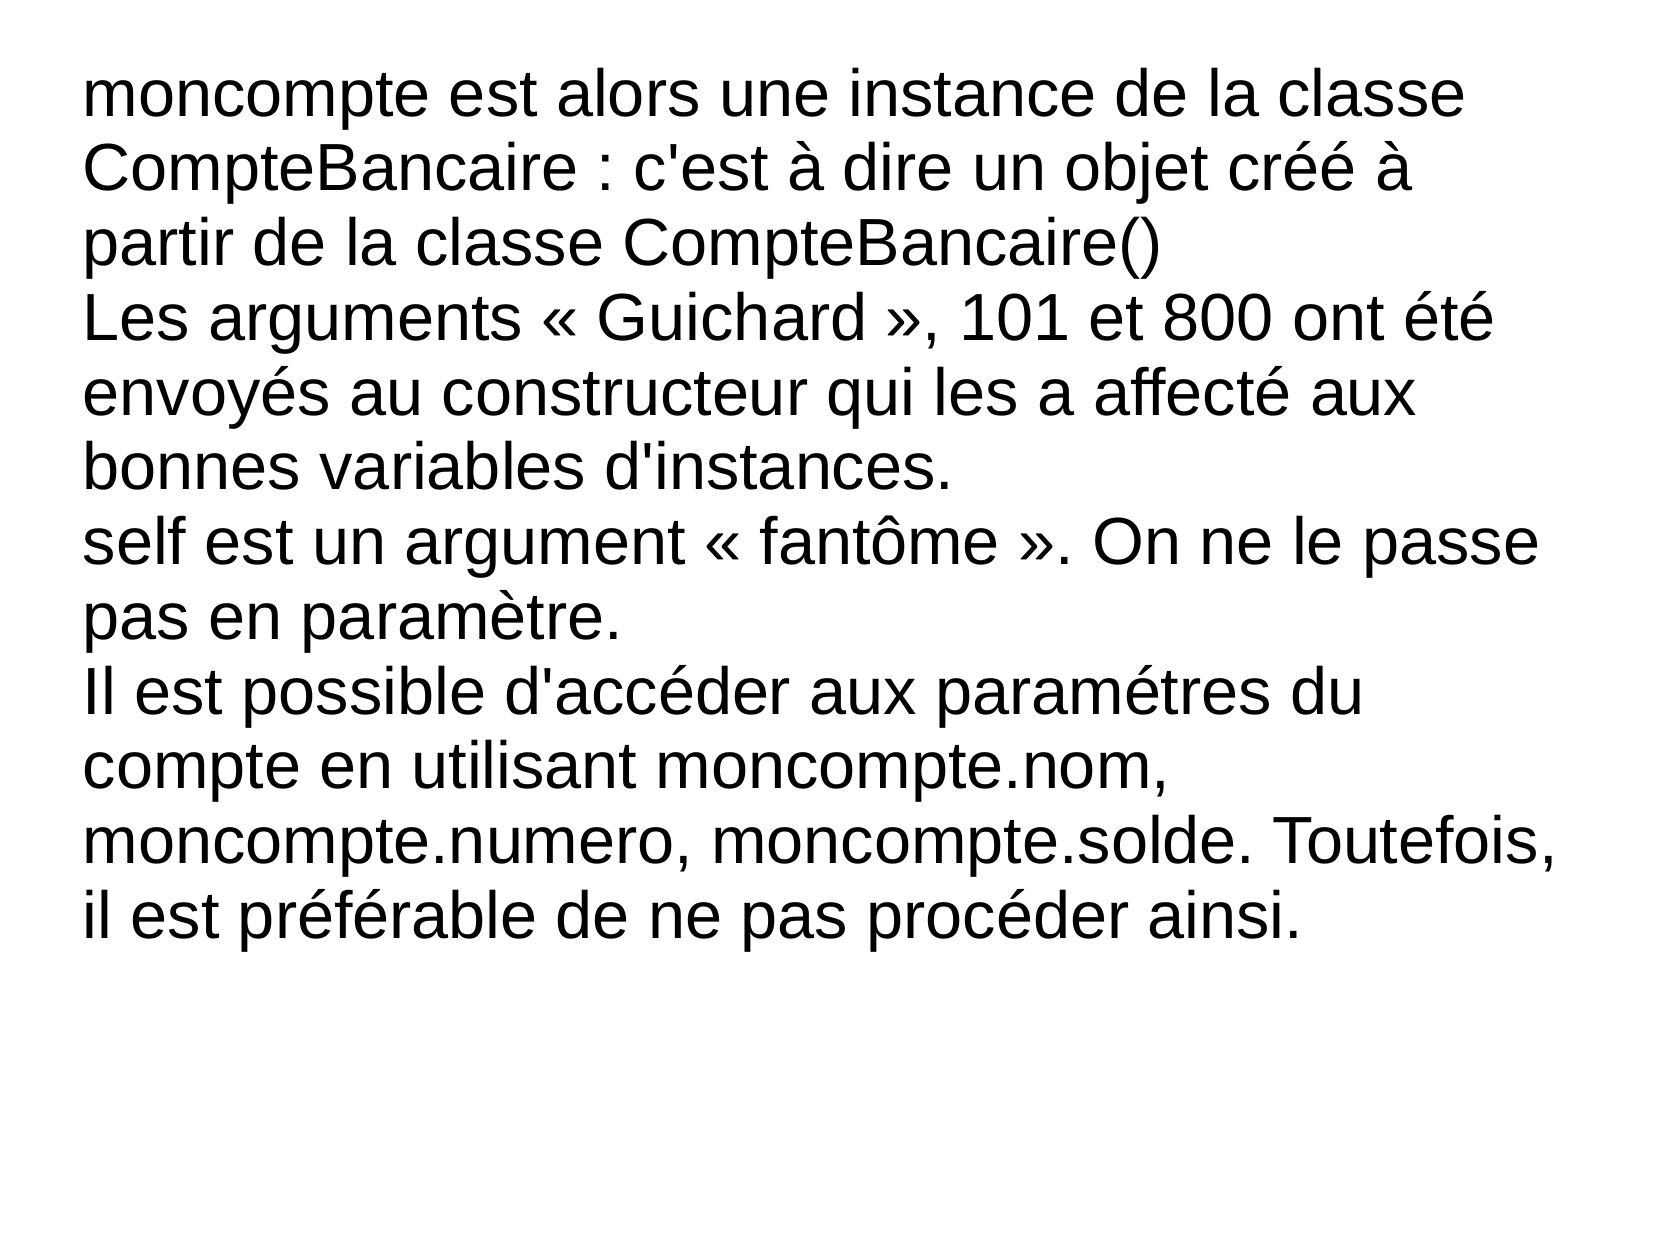

# moncompte est alors une instance de la classe CompteBancaire : c'est à dire un objet créé à partir de la classe CompteBancaire()
Les arguments « Guichard », 101 et 800 ont été envoyés au constructeur qui les a affecté aux bonnes variables d'instances.
self est un argument « fantôme ». On ne le passe pas en paramètre.
Il est possible d'accéder aux paramétres du compte en utilisant moncompte.nom, moncompte.numero, moncompte.solde. Toutefois, il est préférable de ne pas procéder ainsi.